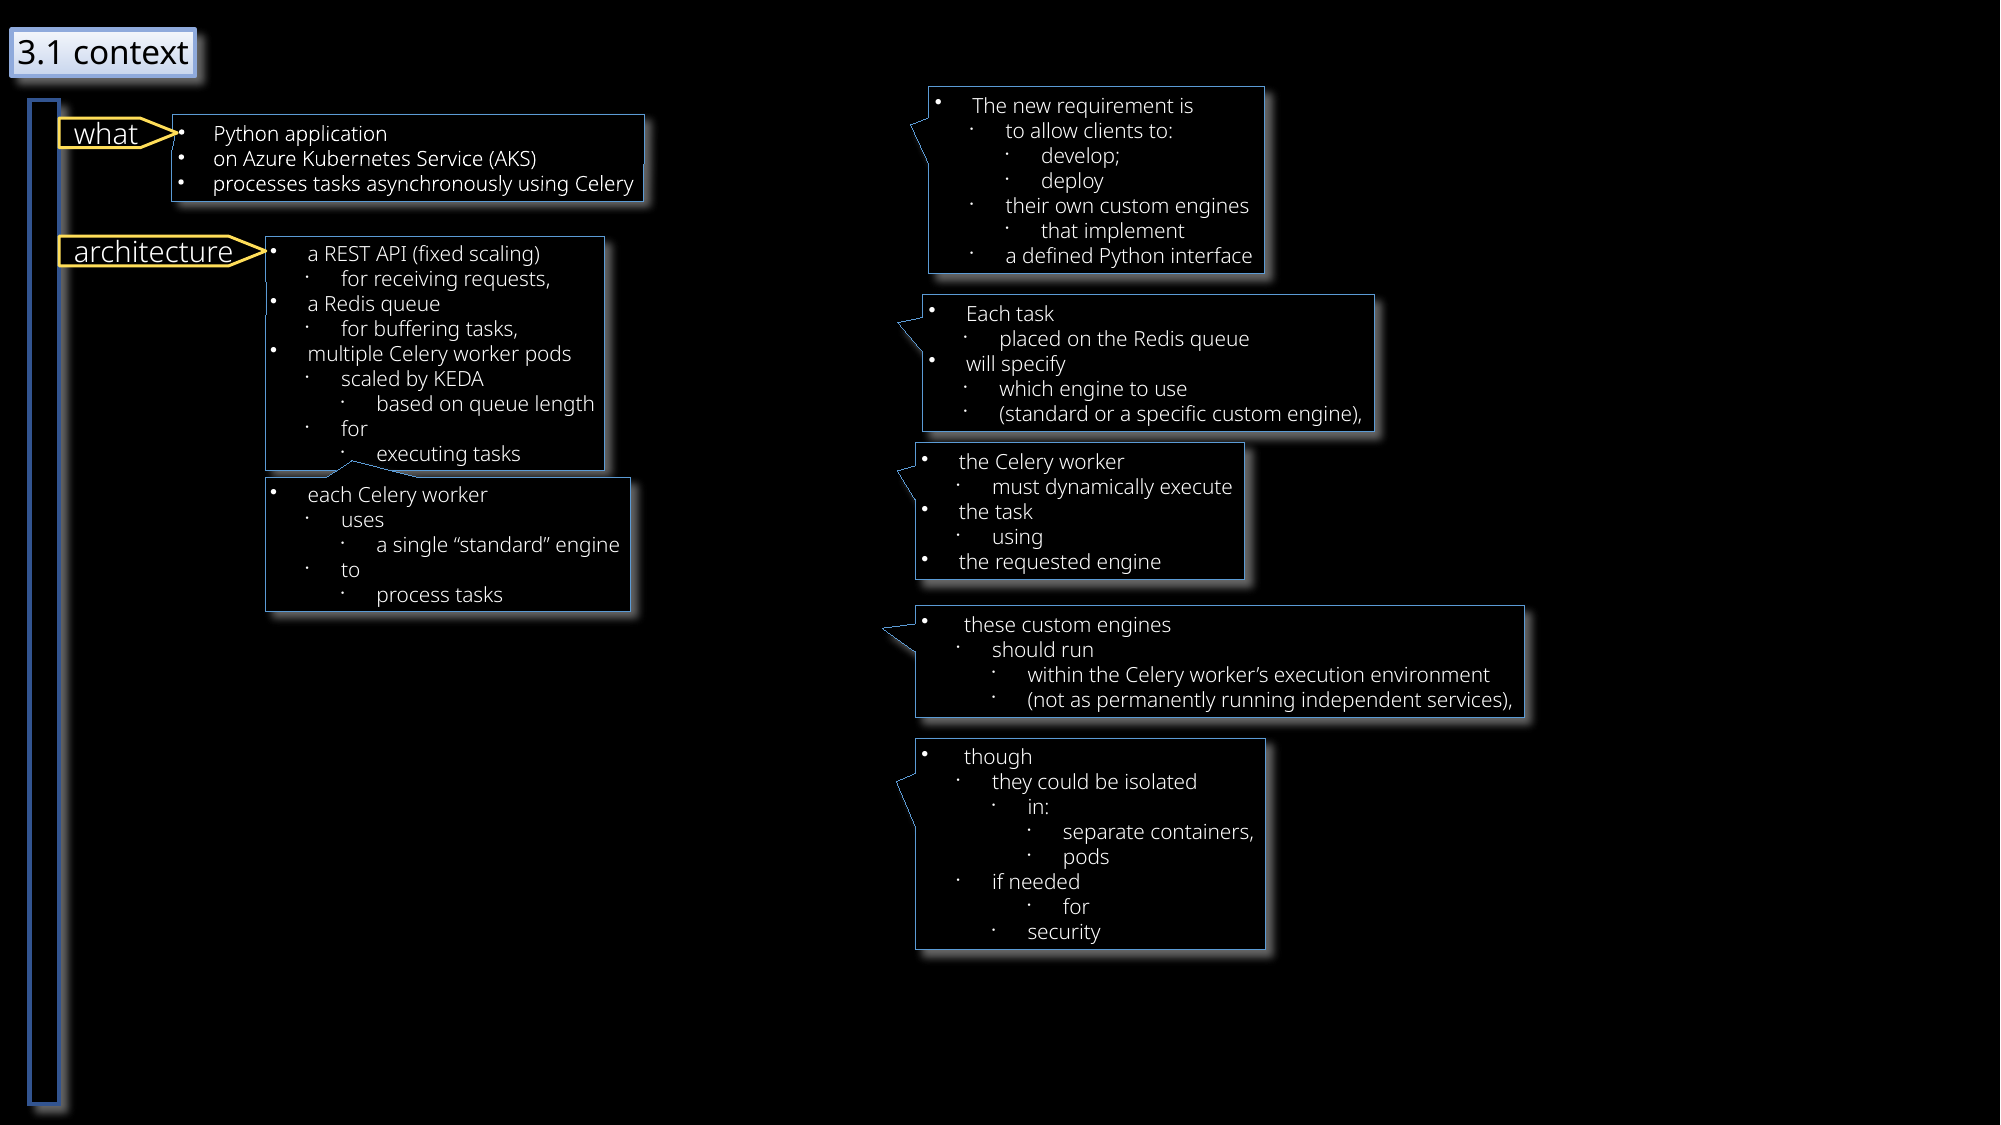

# 3.1 context
The new requirement is
to allow clients to:
develop;
deploy
their own custom engines
that implement
a defined Python interface
Python application
on Azure Kubernetes Service (AKS)
processes tasks asynchronously using Celery
what
architecture
a REST API (fixed scaling)
for receiving requests,
a Redis queue
for buffering tasks,
multiple Celery worker pods
scaled by KEDA
based on queue length
for
executing tasks
Each task
placed on the Redis queue
will specify
which engine to use
(standard or a specific custom engine),
the Celery worker
must dynamically execute
the task
using
the requested engine
each Celery worker
uses
a single “standard” engine
to
process tasks
 these custom engines
should run
within the Celery worker’s execution environment
(not as permanently running independent services),
 though
they could be isolated
in:
separate containers,
pods
if needed
for
security